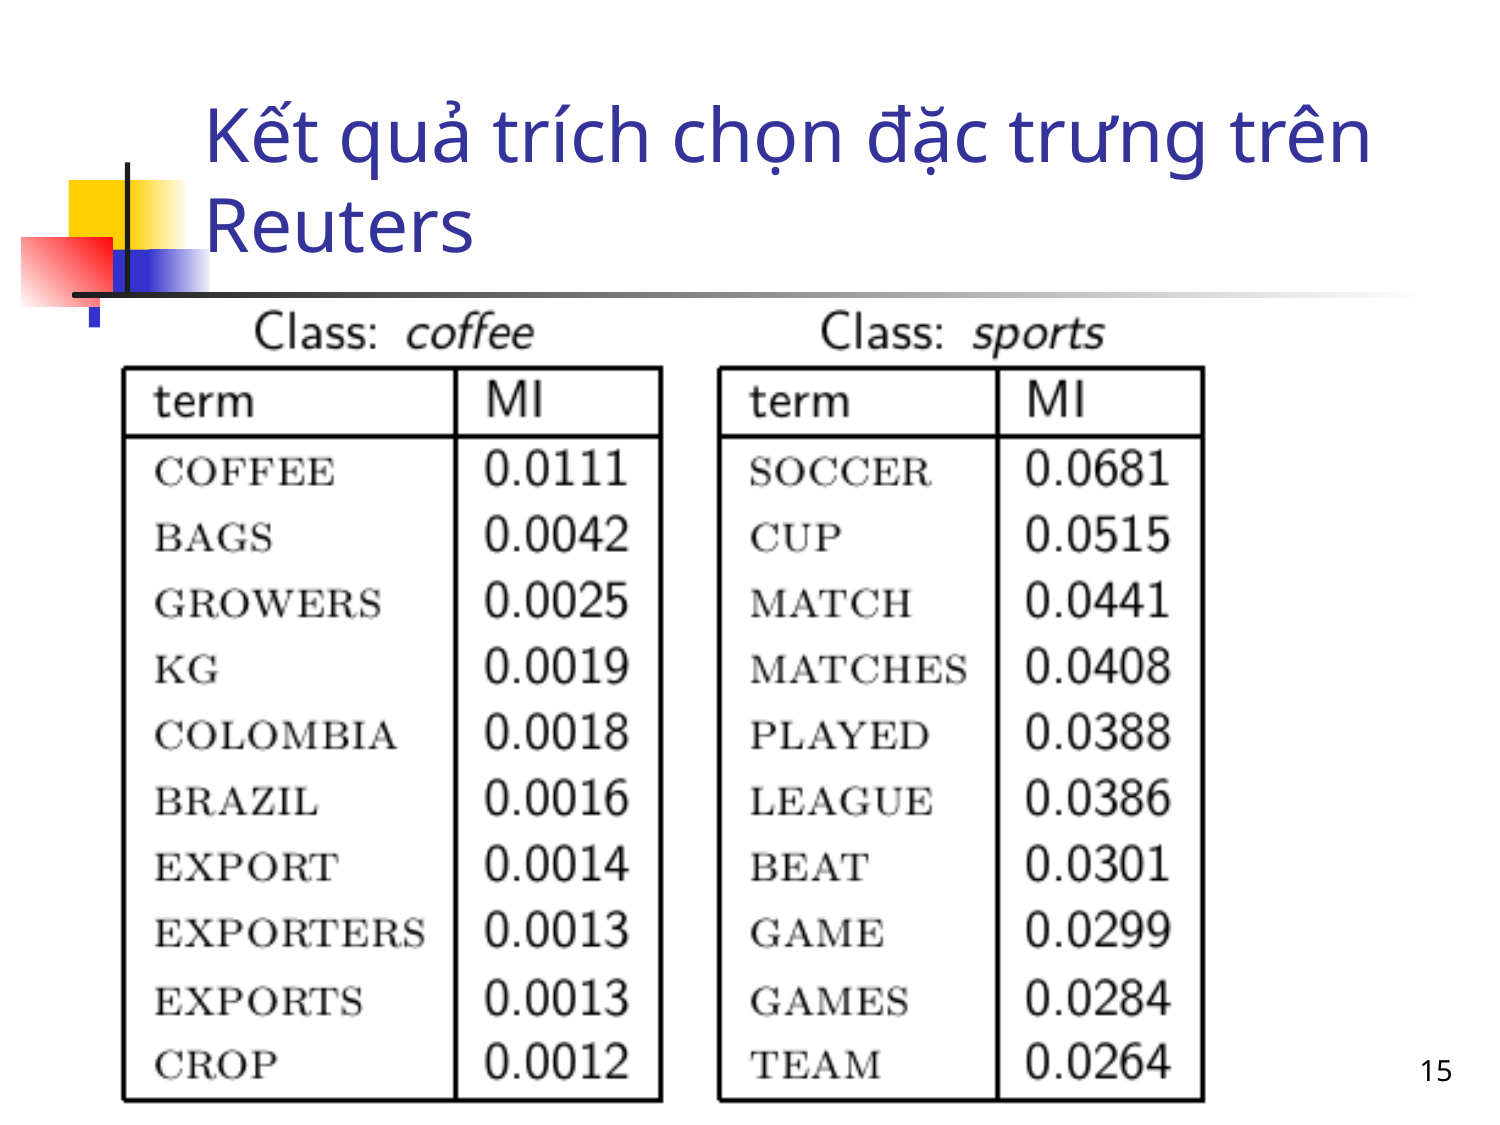

# Kết quả trích chọn đặc trưng trên Reuters